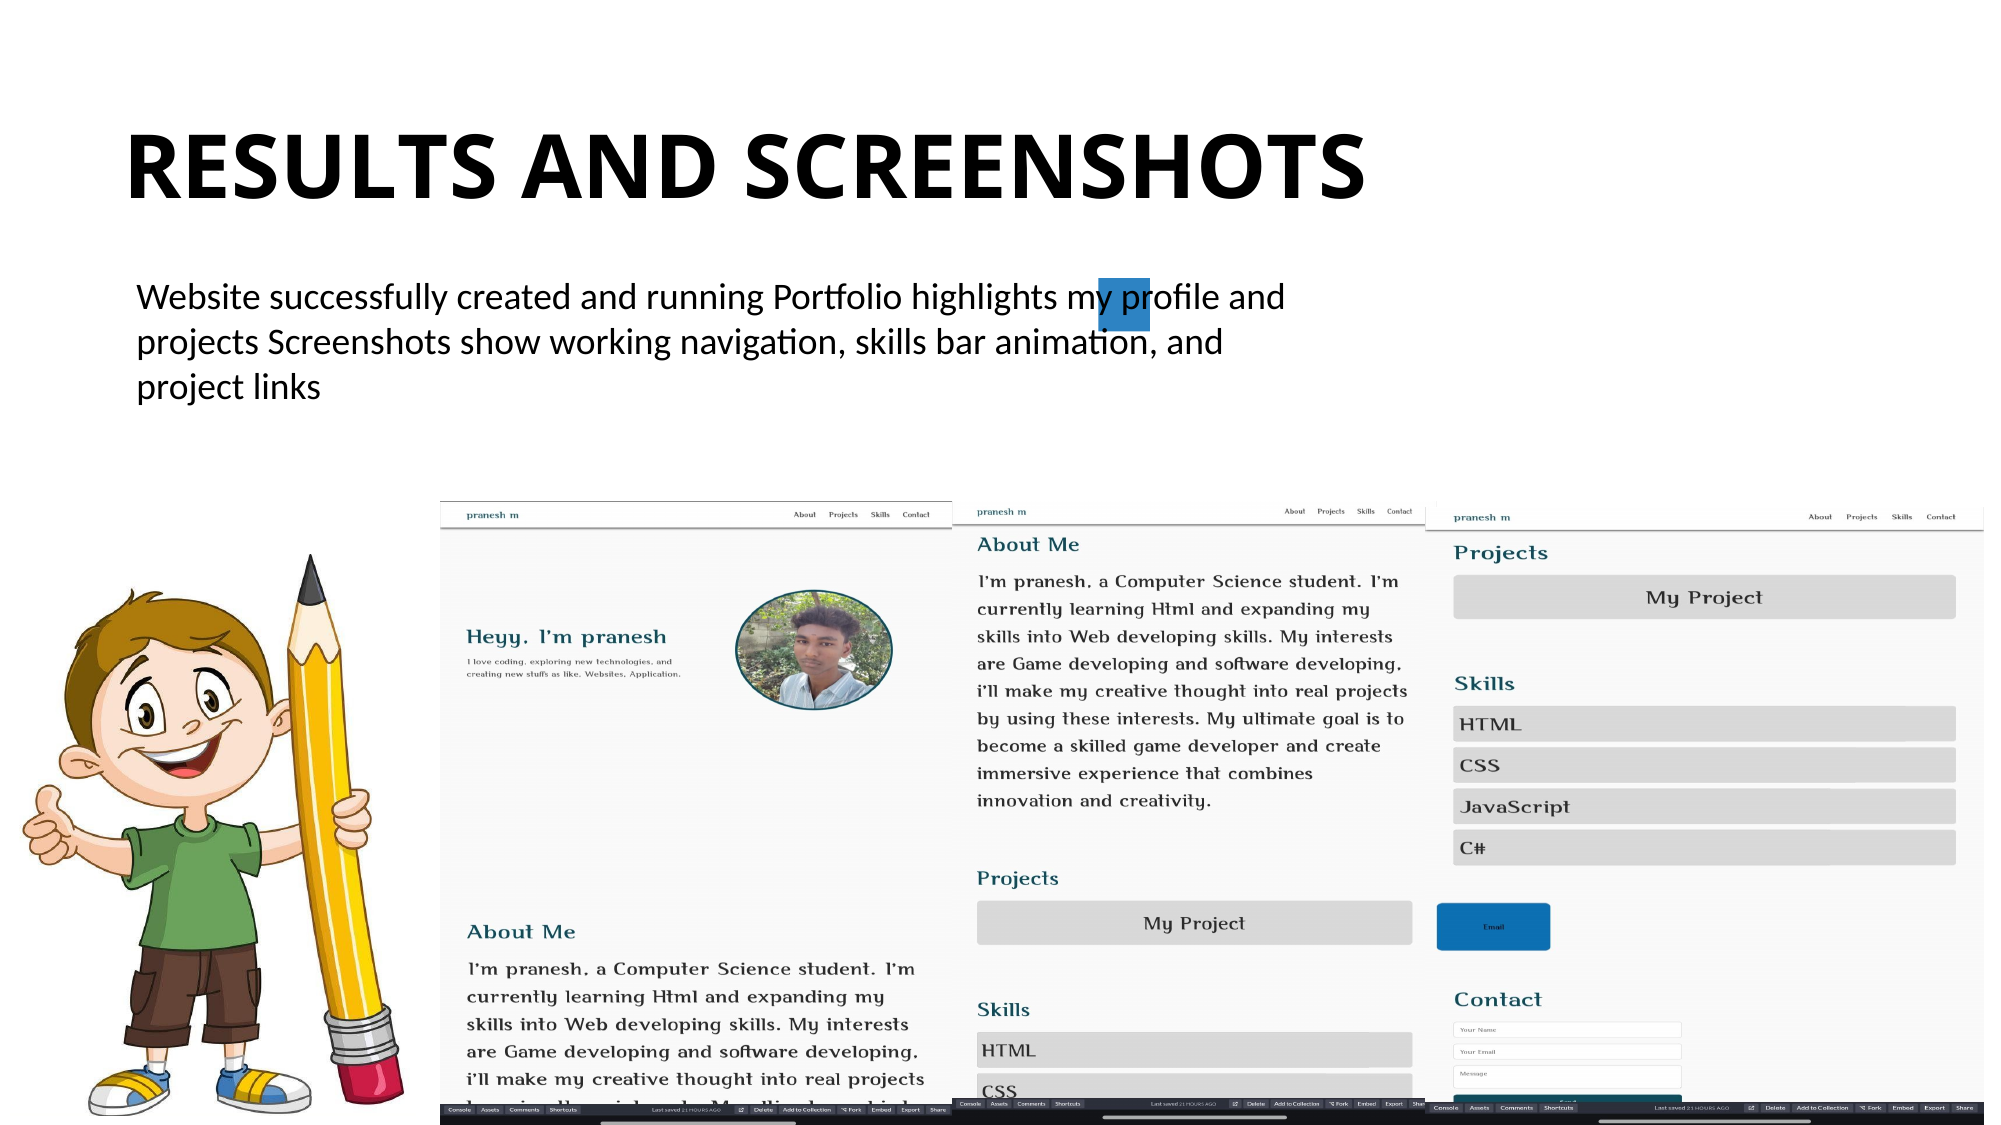

# RESULTS AND SCREENSHOTS
Website successfully created and running Portfolio highlights my profile and projects Screenshots show working navigation, skills bar animation, and project links
3/21/2024 Annual Review